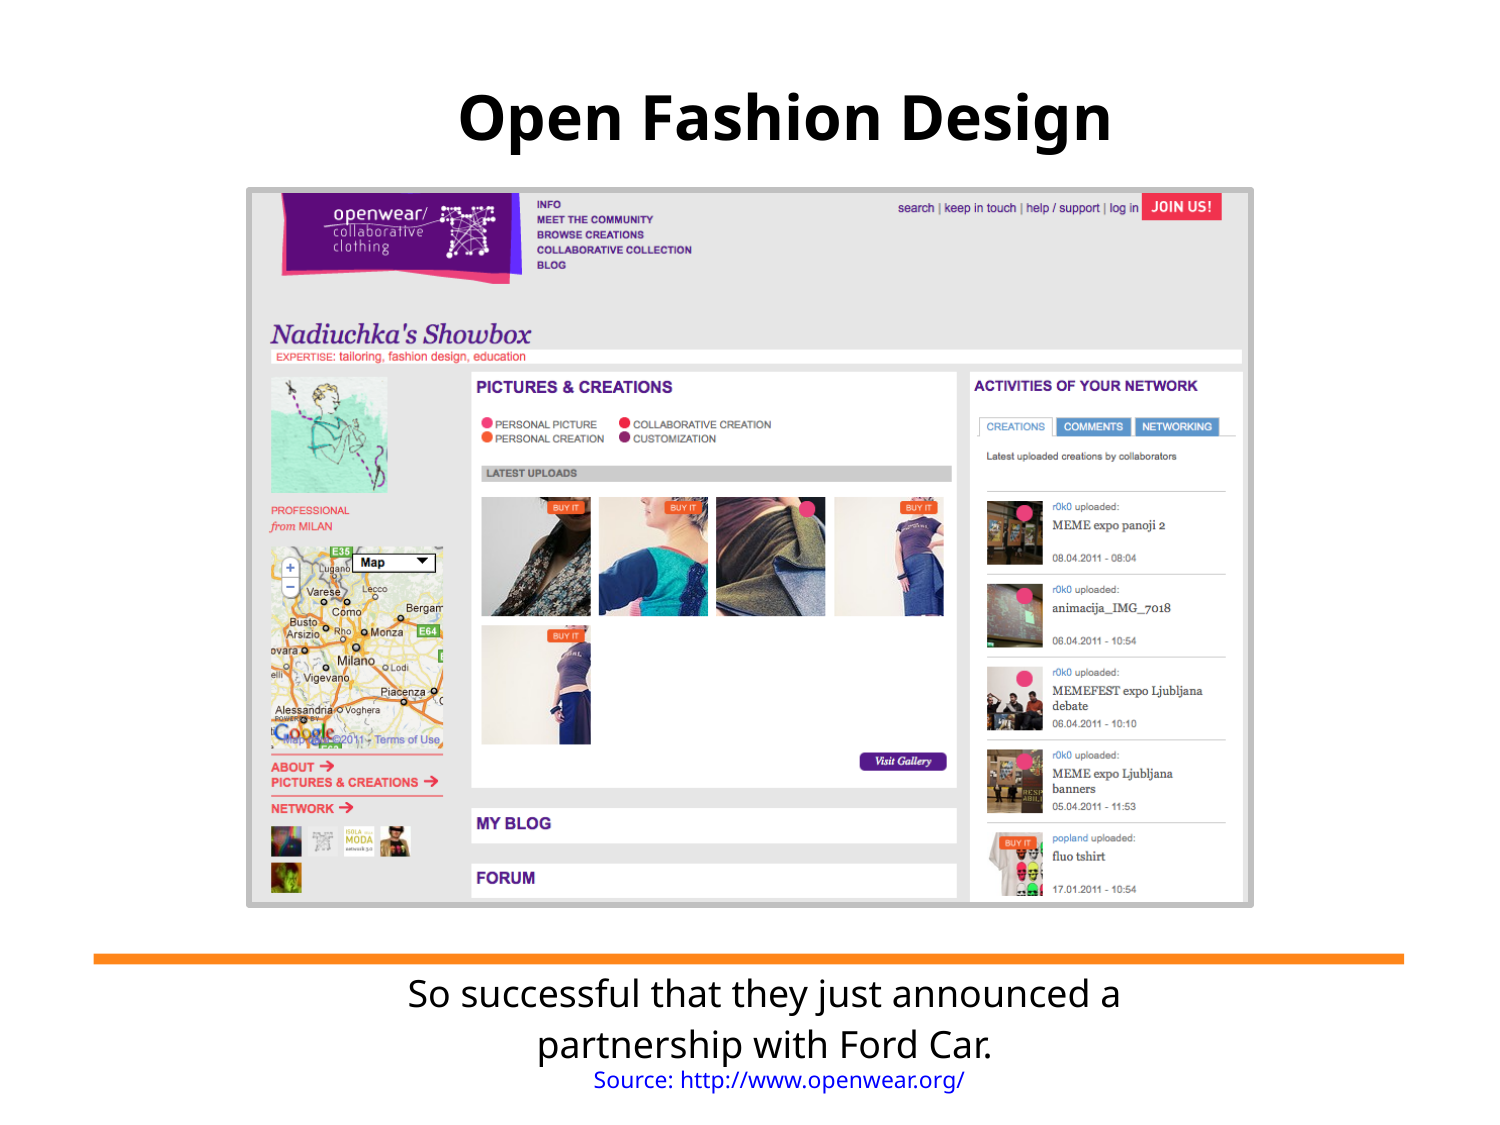

# Open Fashion Design
So successful that they just announced a partnership with Ford Car.
Source: http://www.openwear.org/